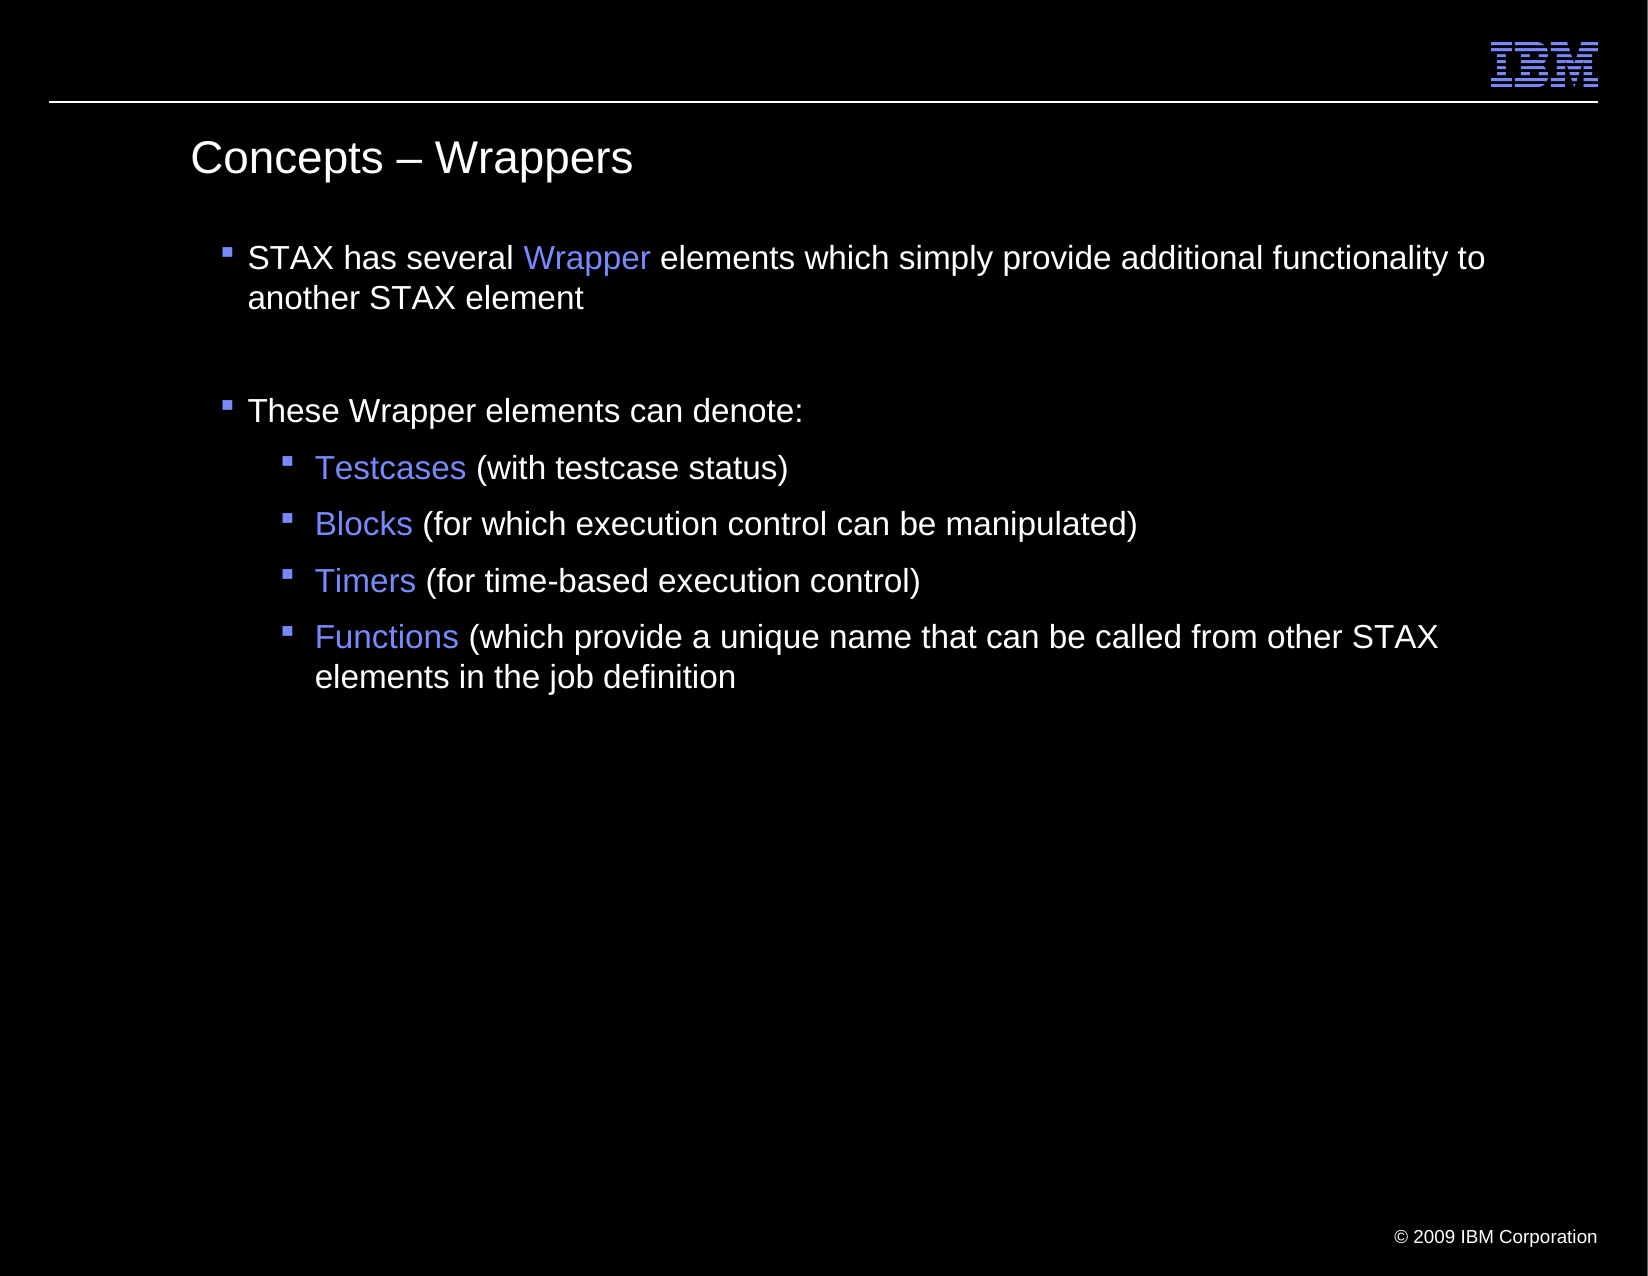

# Concepts – Wrappers
STAX has several Wrapper elements which simply provide additional functionality to another STAX element
These Wrapper elements can denote:
Testcases (with testcase status)
Blocks (for which execution control can be manipulated)
Timers (for time-based execution control)
Functions (which provide a unique name that can be called from other STAX elements in the job definition